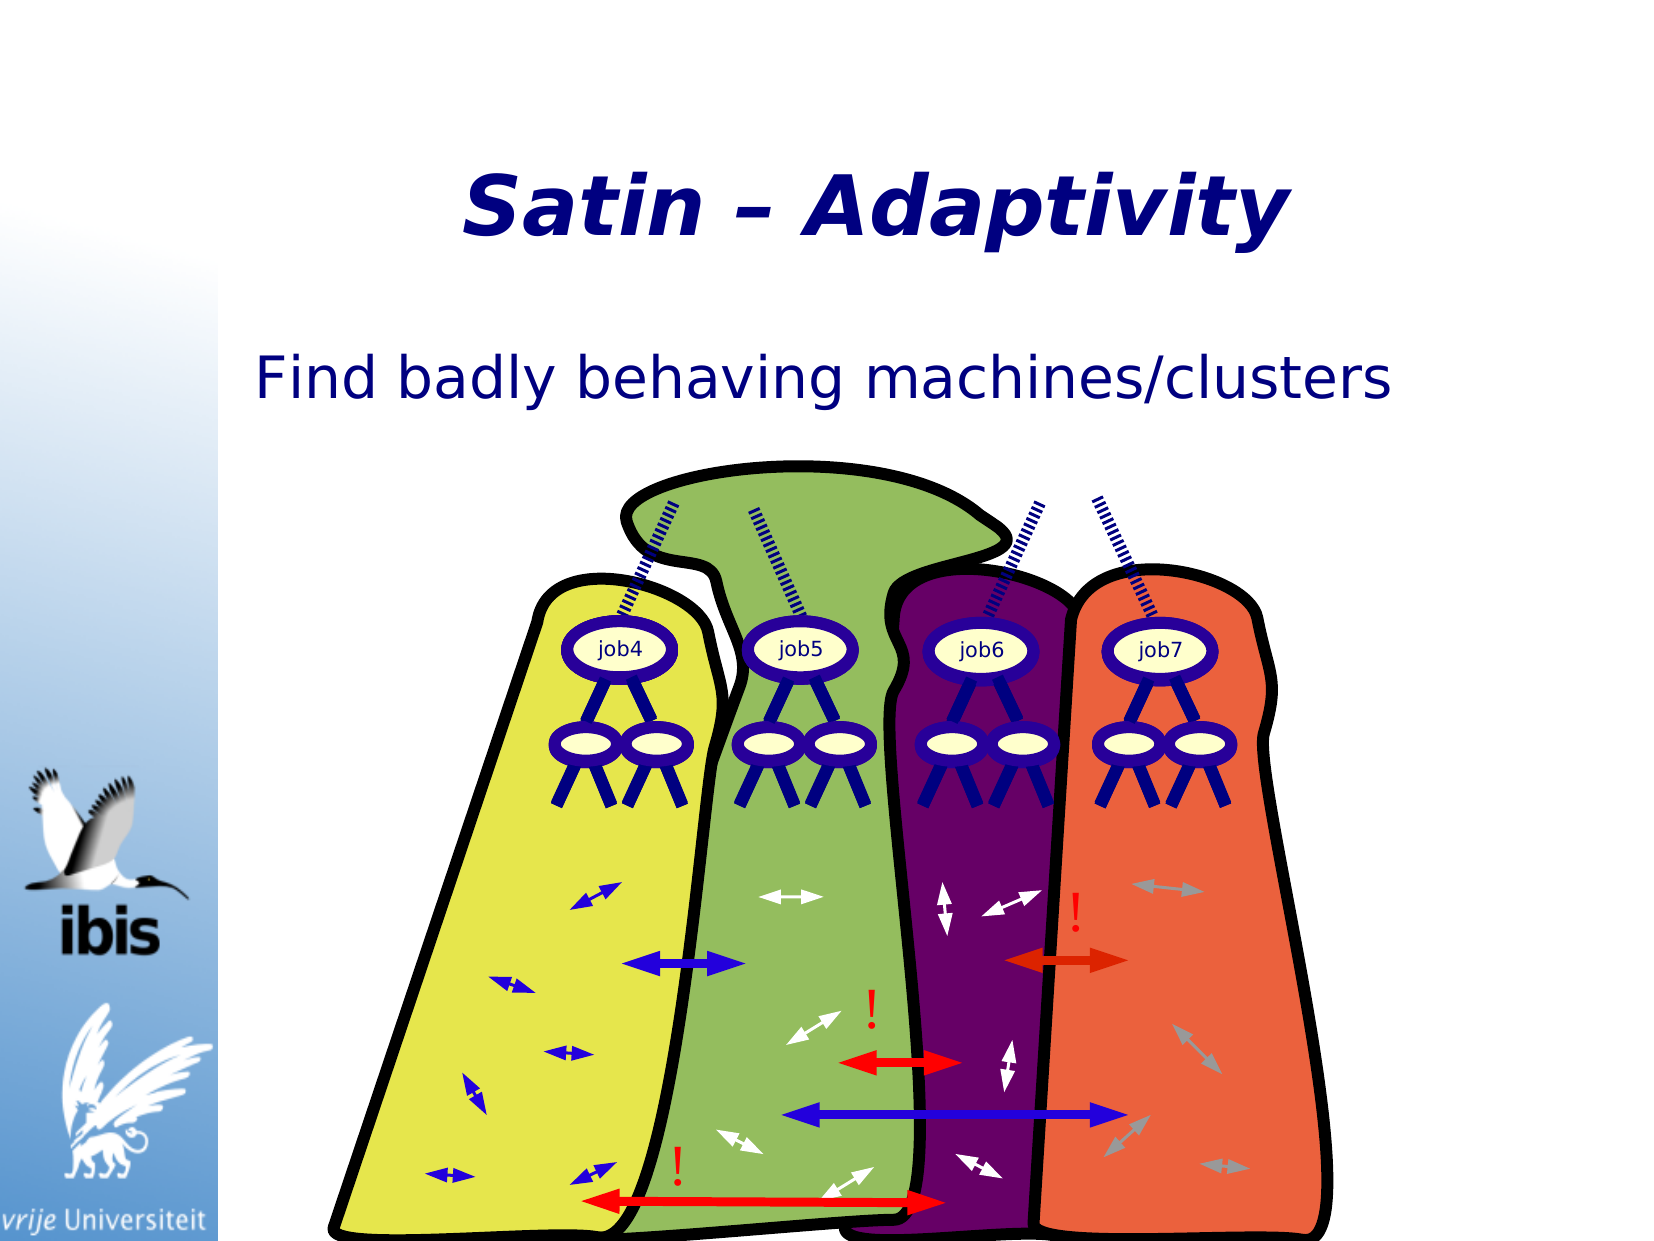

# Satin – Adaptivity
Find badly behaving machines/clusters
job4
job4
job4
job4
job5
job5
job4
job4
job4
job4
job5
job5
job6
job7
job6
job7
job6
job7
job6
job7
!
!
!